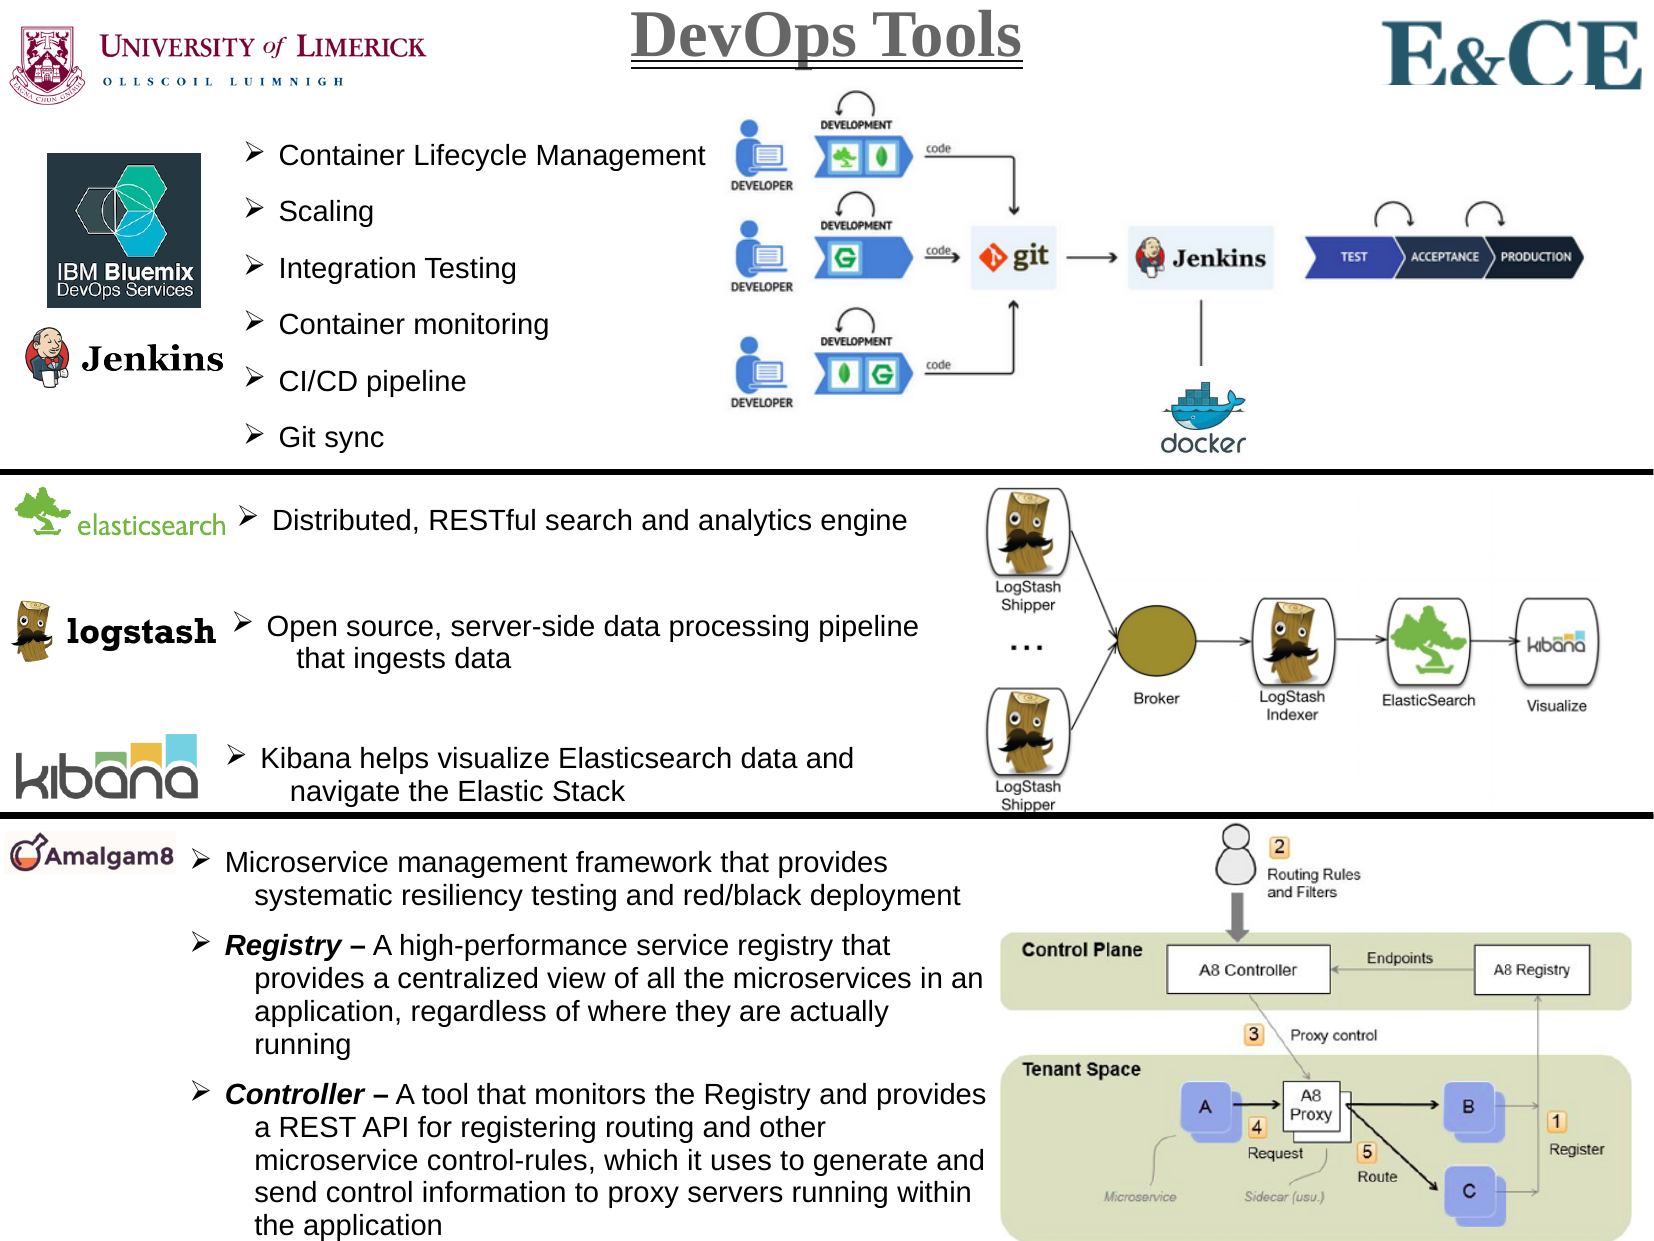

# DevOps Tools
Container Lifecycle Management
Scaling
Integration Testing
Container monitoring
CI/CD pipeline
Git sync
Distributed, RESTful search and analytics engine
Open source, server-side data processing pipeline that ingests data
Kibana helps visualize Elasticsearch data and navigate the Elastic Stack
Microservice management framework that provides systematic resiliency testing and red/black deployment
Registry – A high-performance service registry that provides a centralized view of all the microservices in an application, regardless of where they are actually running
Controller – A tool that monitors the Registry and provides a REST API for registering routing and other microservice control-rules, which it uses to generate and send control information to proxy servers running within the application